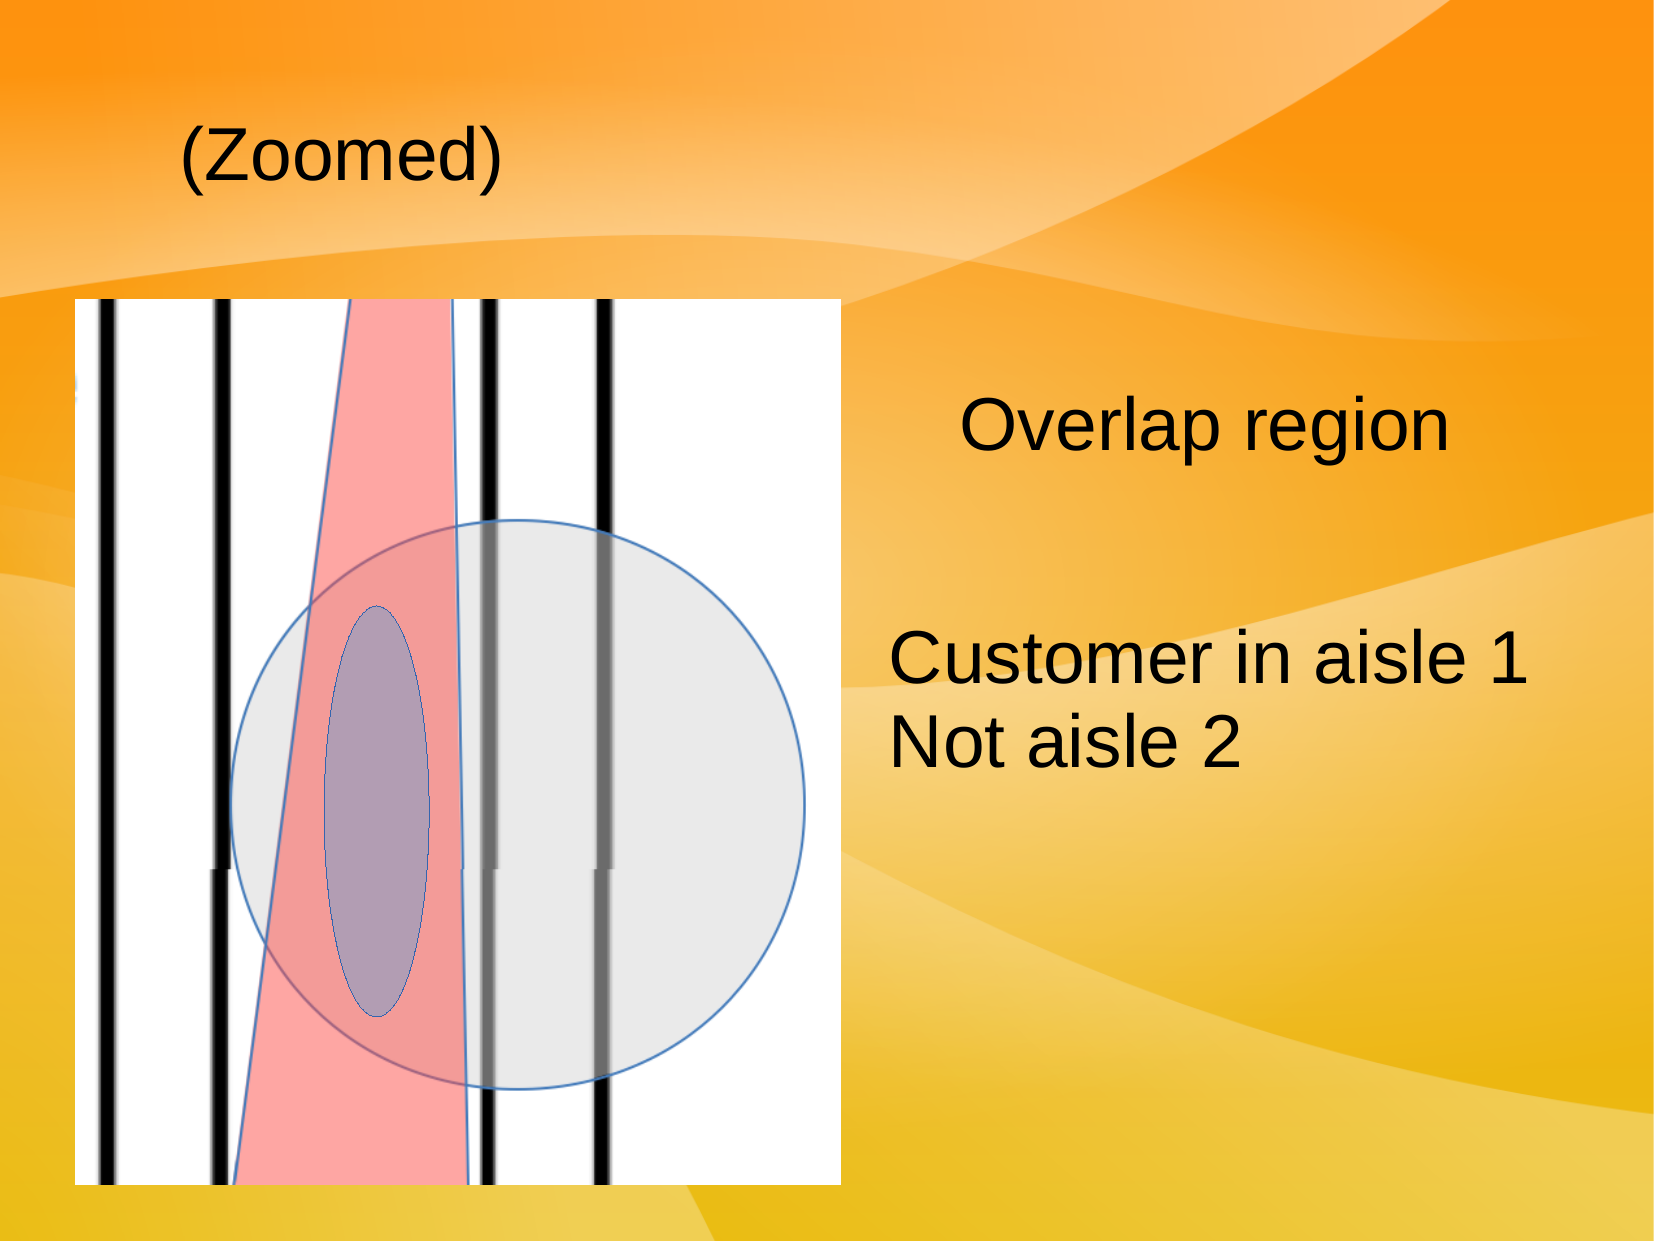

(Zoomed)
Overlap region
Customer in aisle 1
Not aisle 2